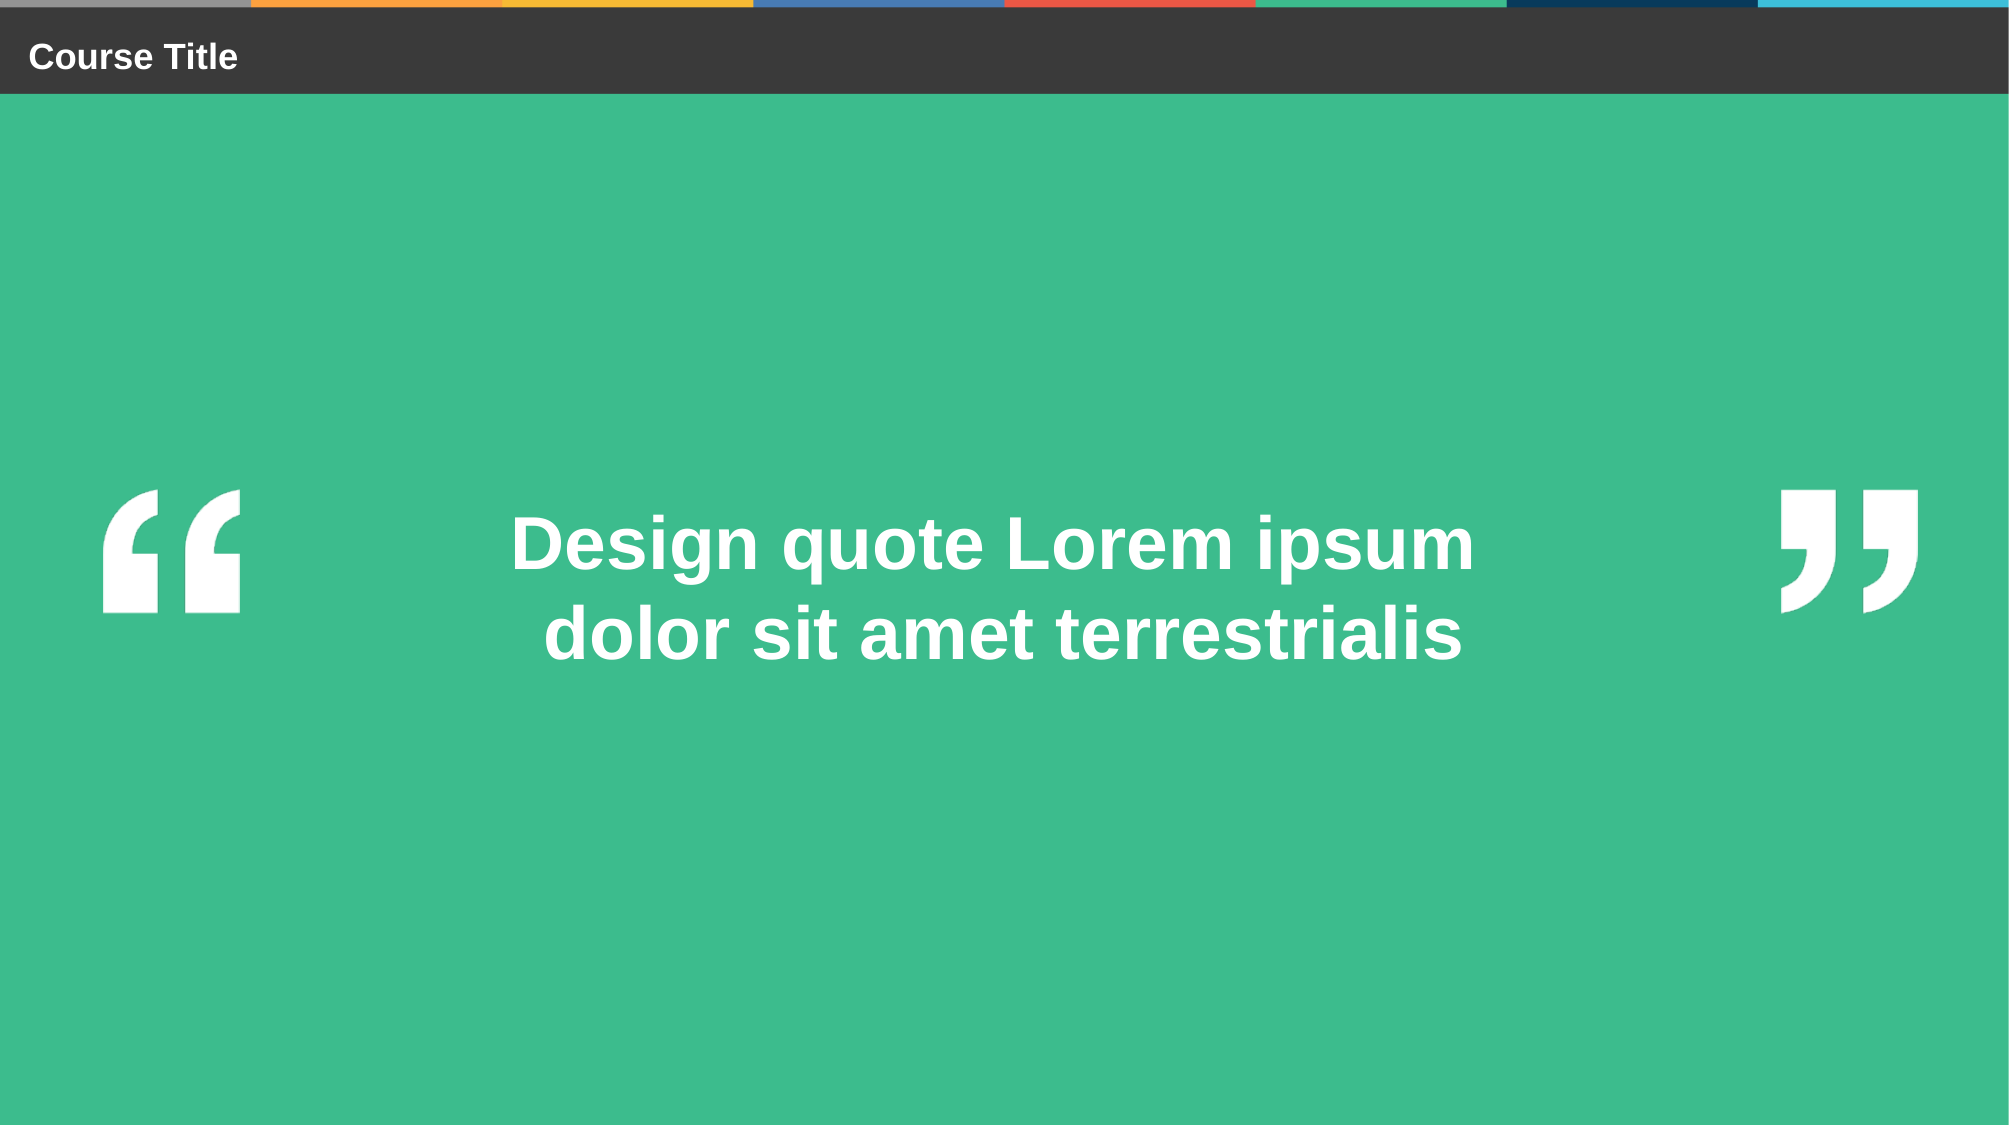

Course Title
Design quote Lorem ipsum
dolor sit amet terrestrialis